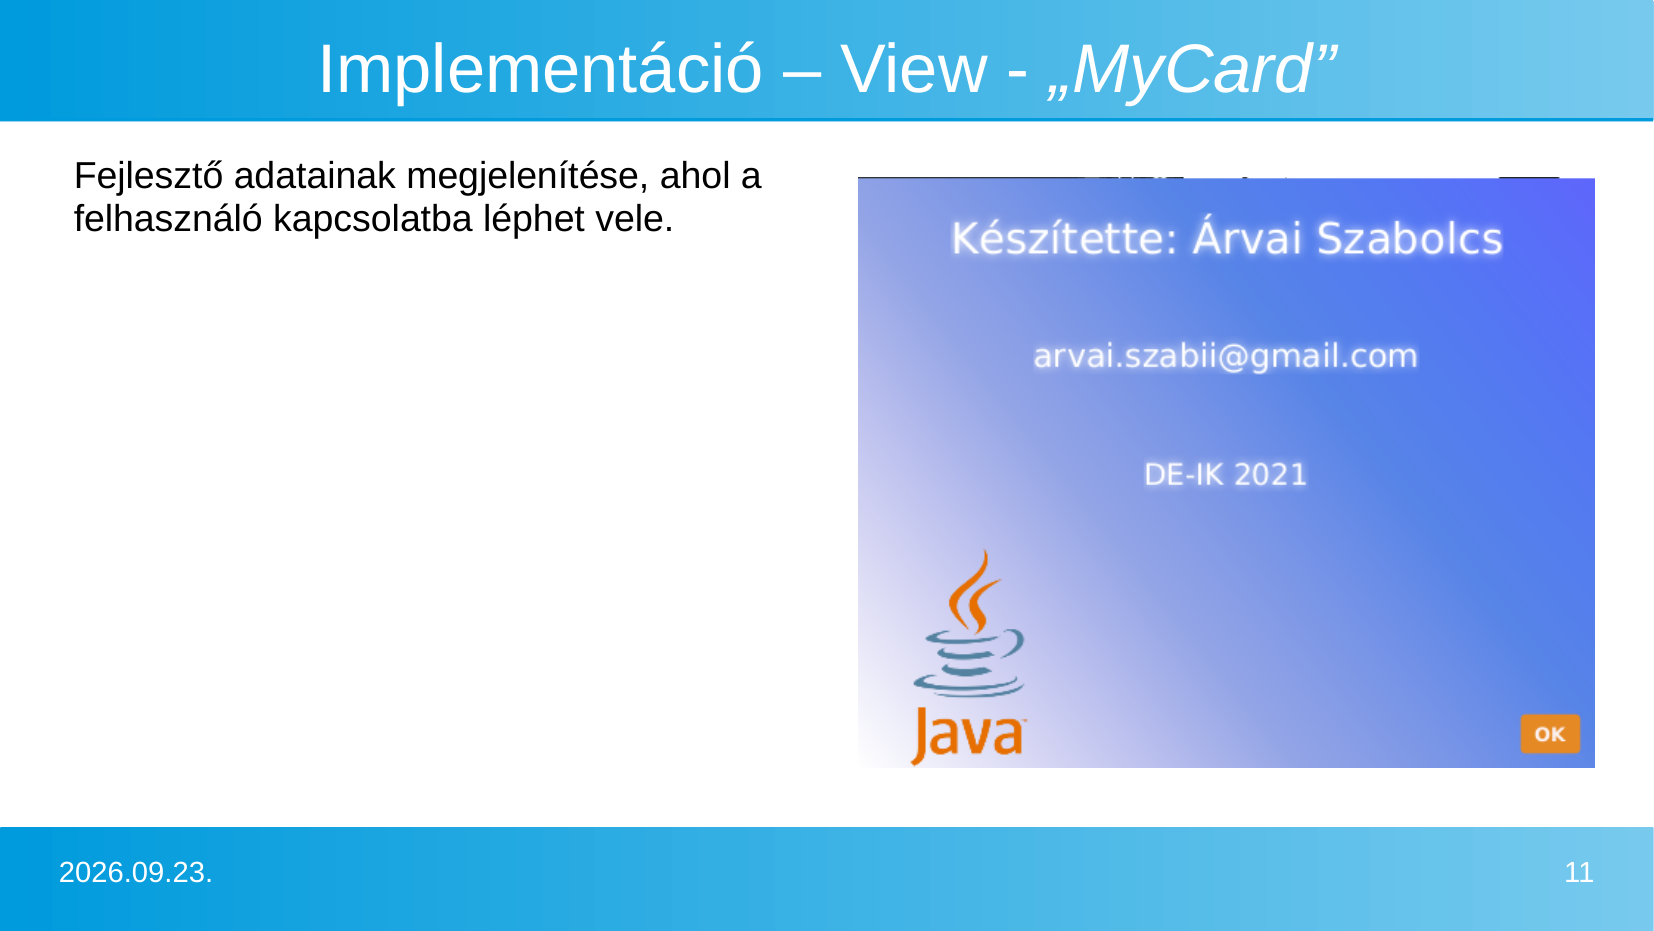

# Implementáció – View - „MyCard”
Fejlesztő adatainak megjelenítése, ahol a felhasználó kapcsolatba léphet vele.
11